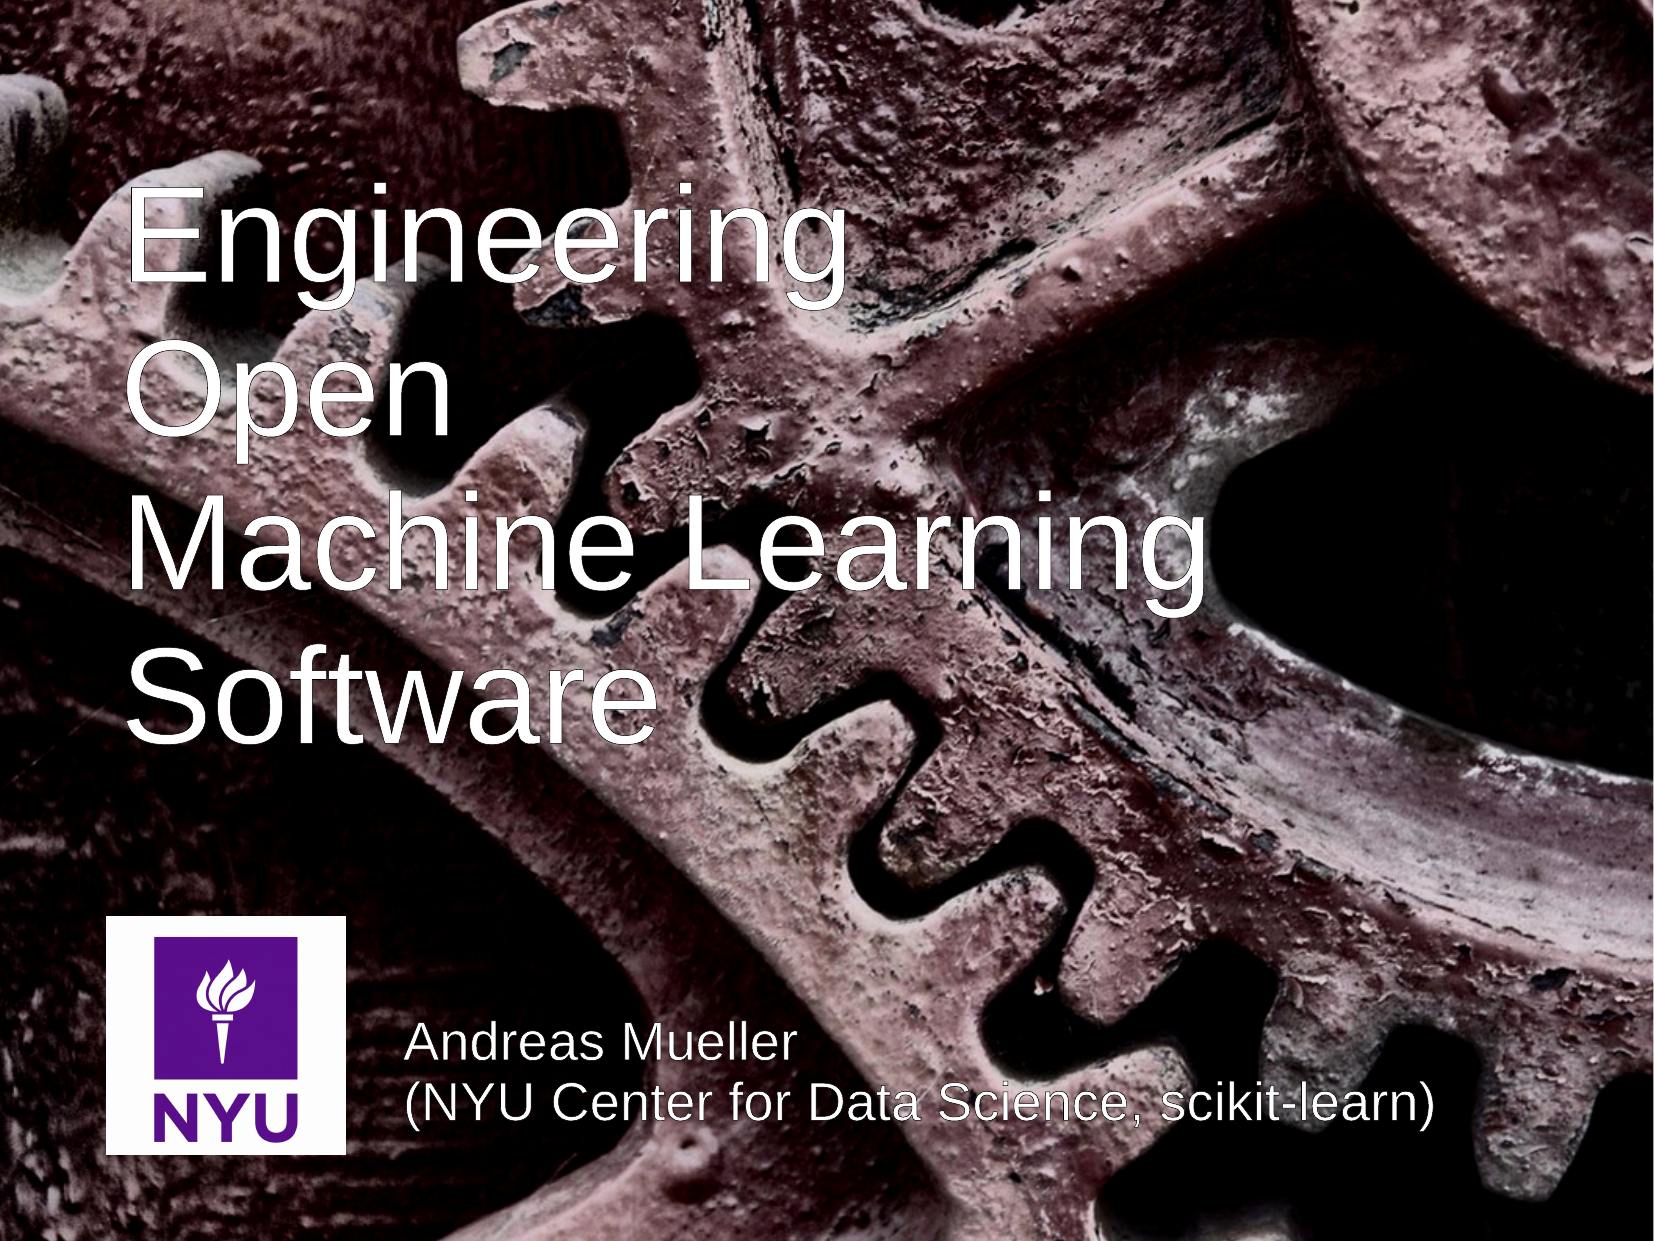

Engineering
Open
Machine Learning Software
Andreas Mueller
(NYU Center for Data Science, scikit-learn)